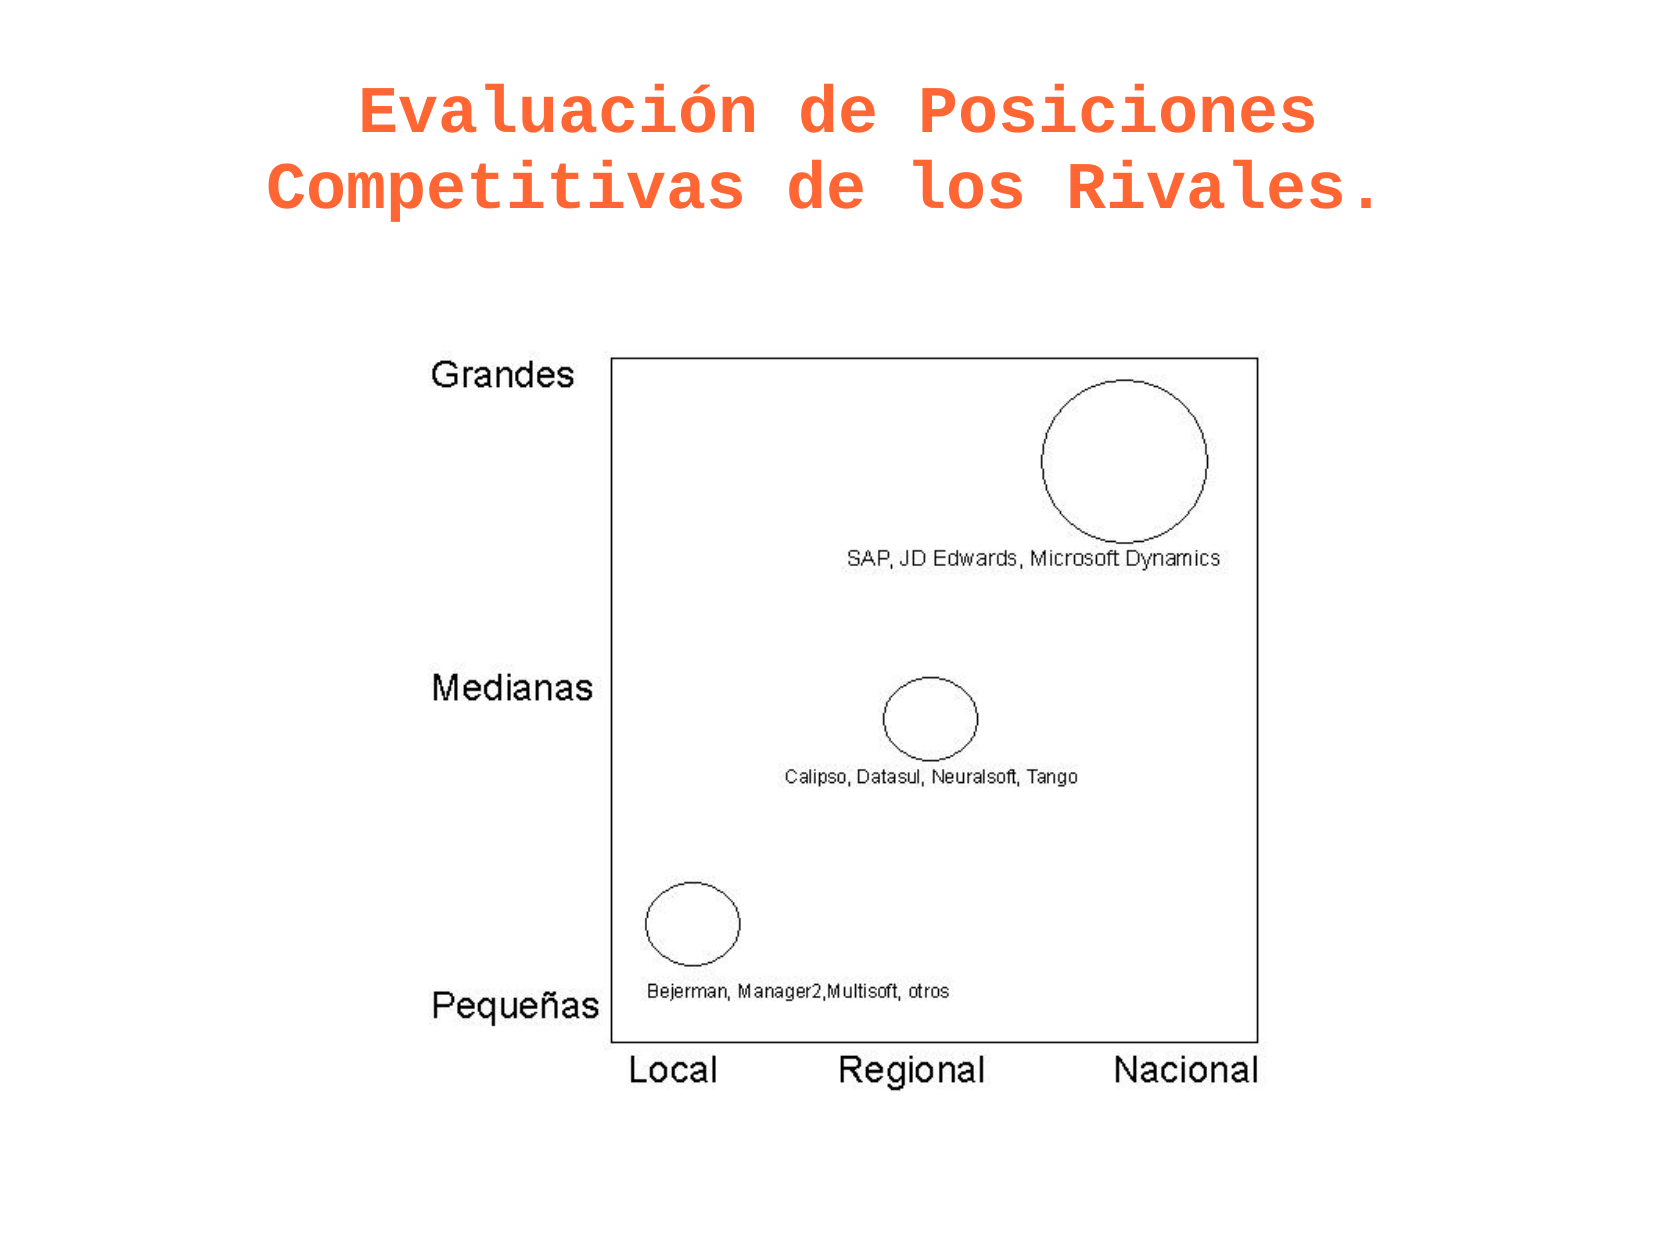

# Evaluación de Posiciones Competitivas de los Rivales.